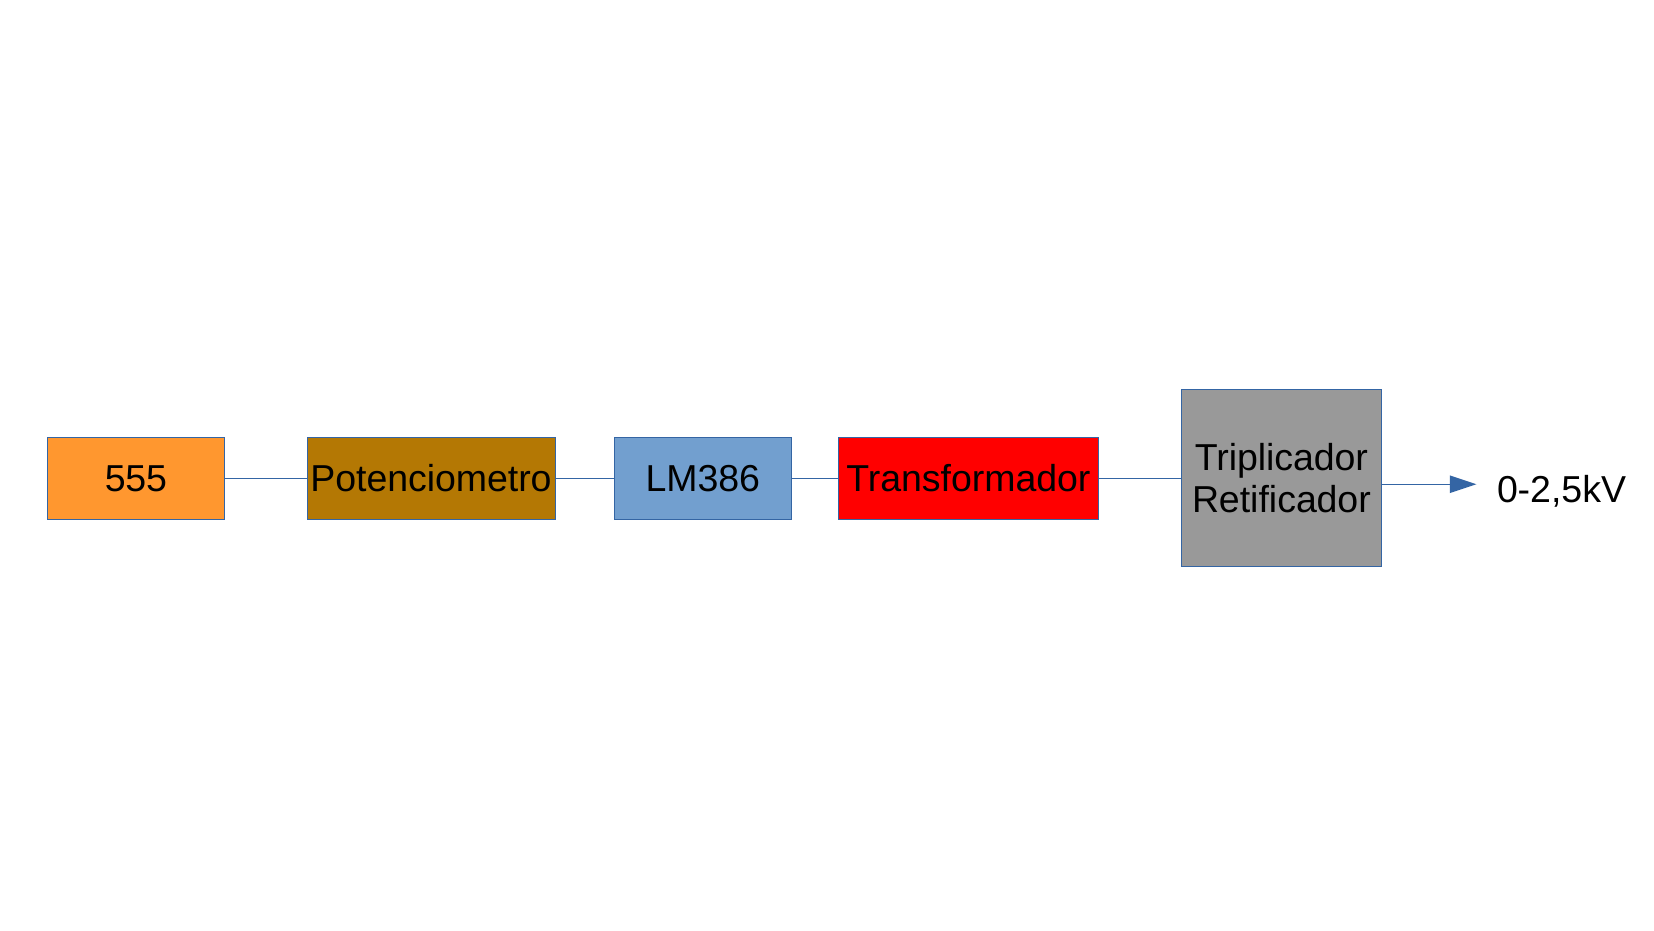

#
Triplicador
Retificador
555
Potenciometro
LM386
Transformador
0-2,5kV